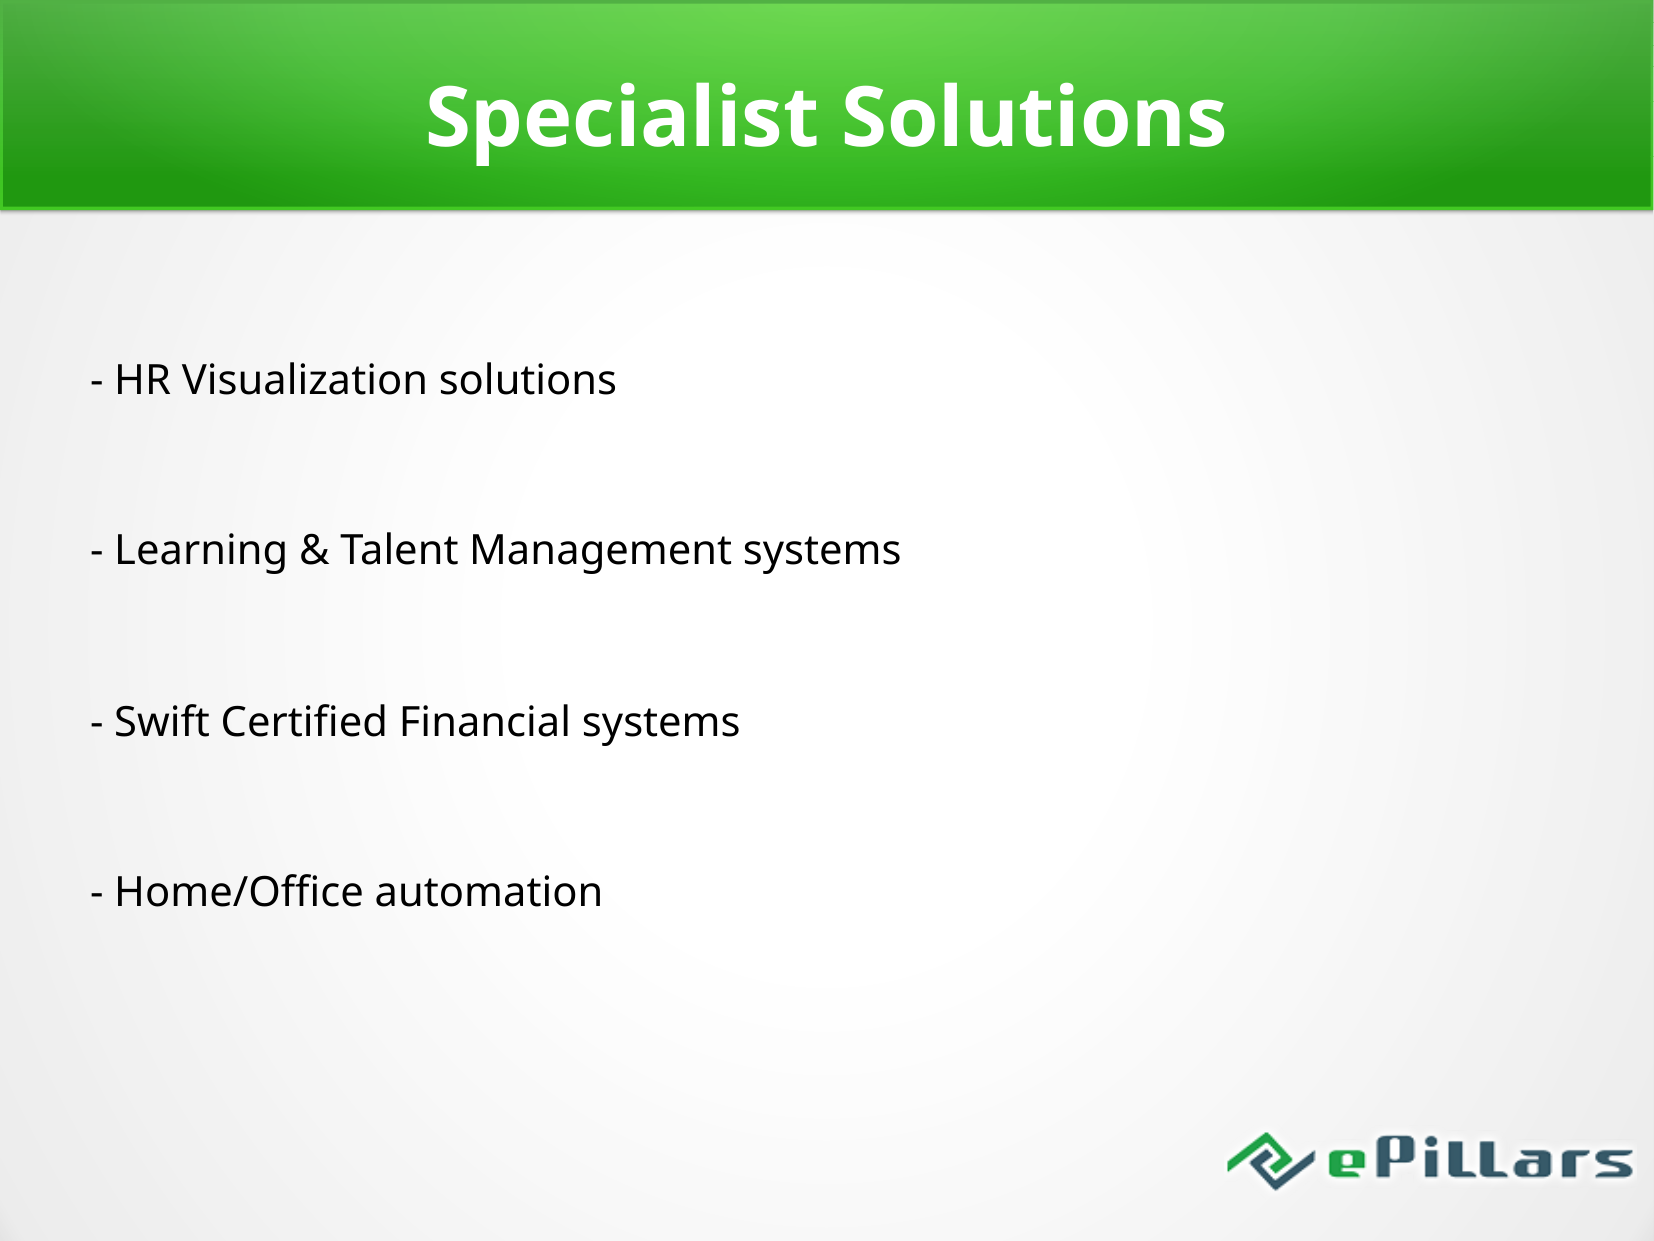

# Specialist Solutions
- HR Visualization solutions
- Learning & Talent Management systems
- Swift Certified Financial systems
- Home/Office automation